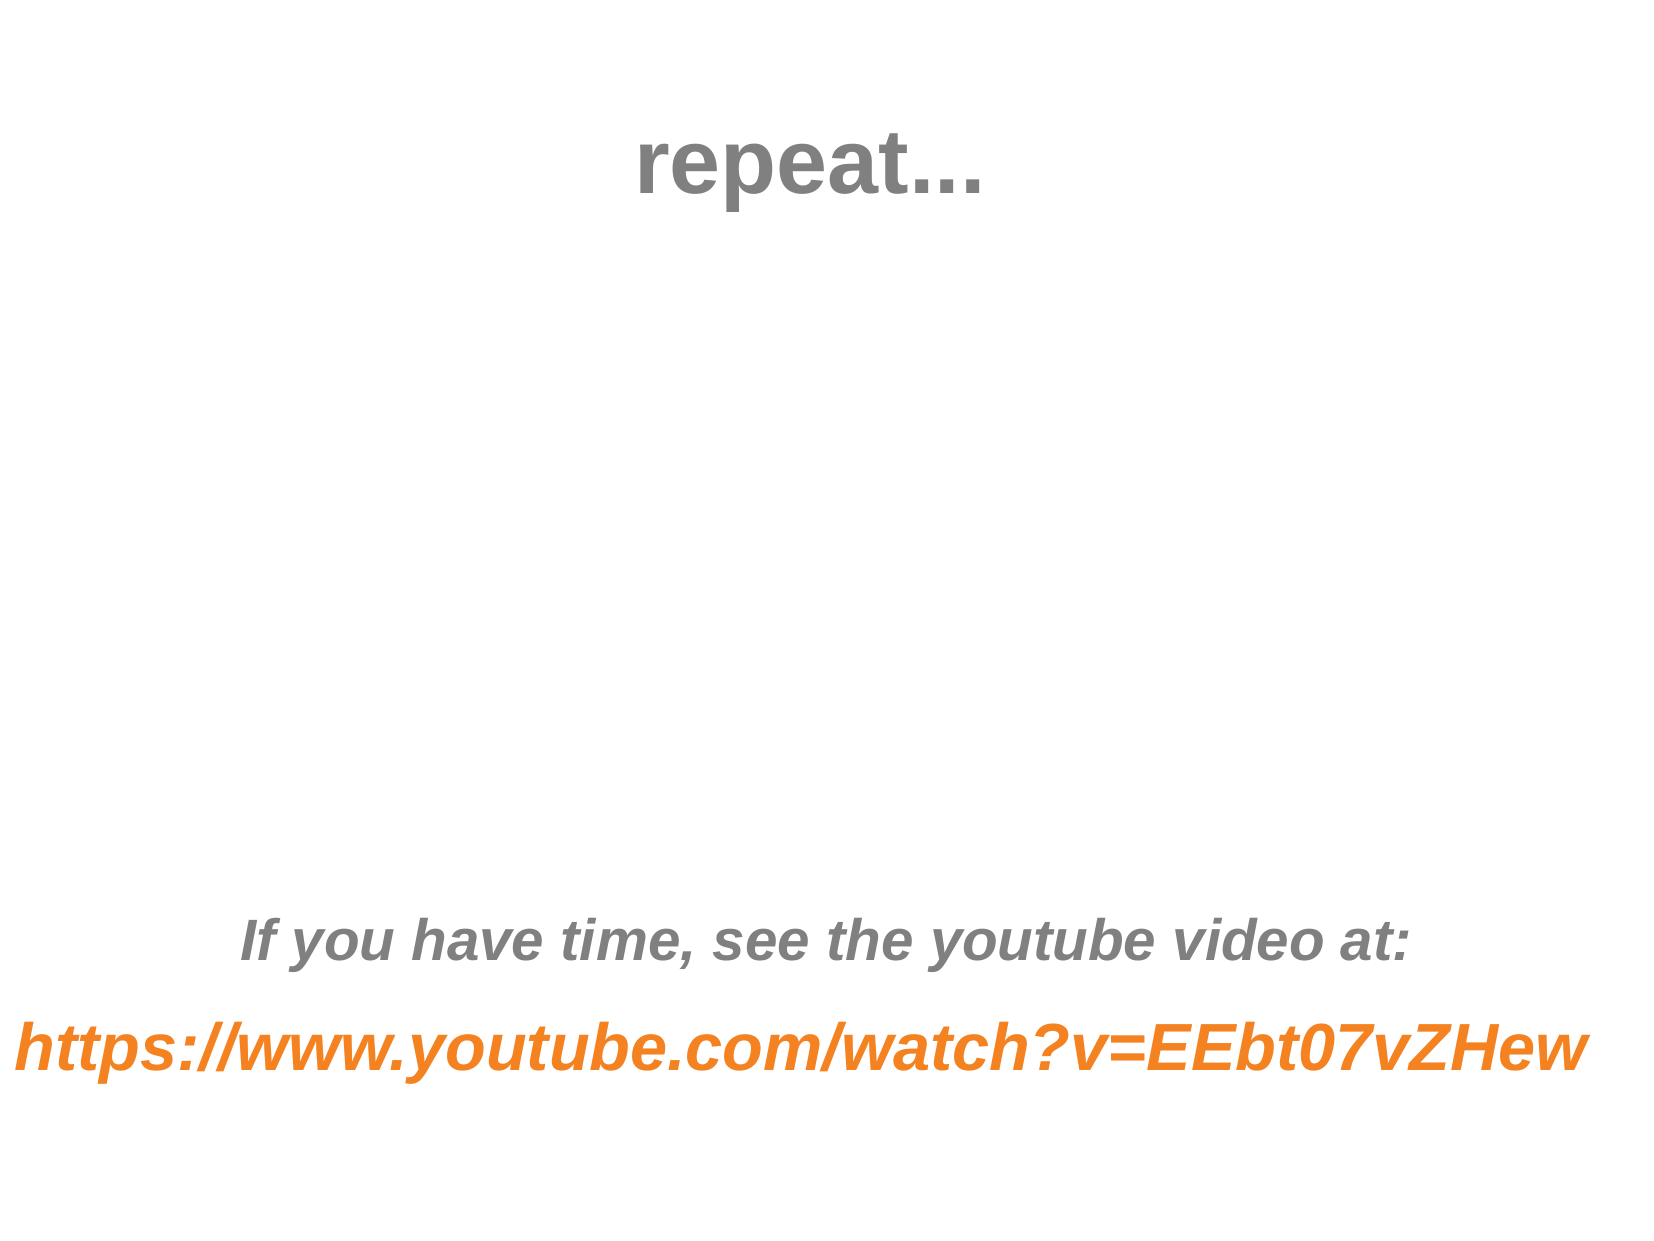

repeat...
If you have time, see the youtube video at:
https://www.youtube.com/watch?v=EEbt07vZHew